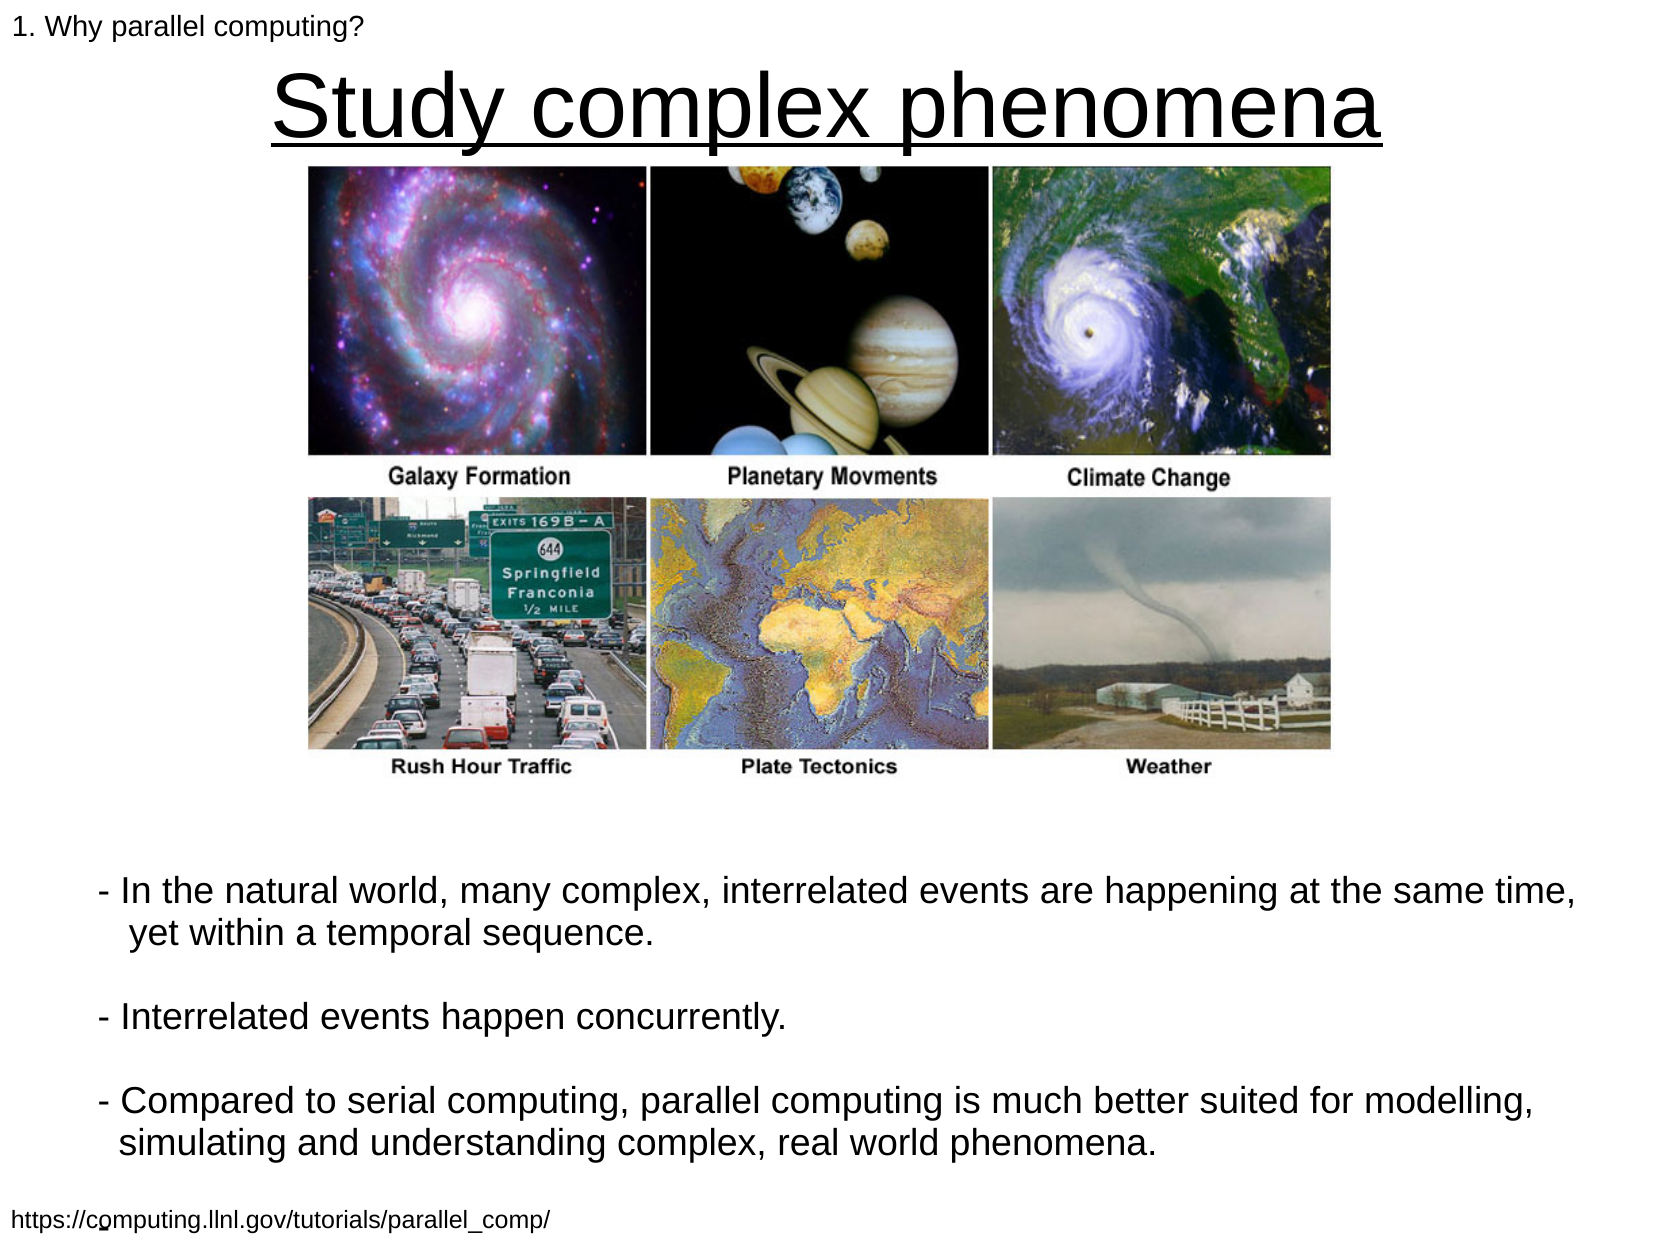

# Study complex phenomena
1. Why parallel computing?
- In the natural world, many complex, interrelated events are happening at the same time,
 yet within a temporal sequence.
- Interrelated events happen concurrently.
- Compared to serial computing, parallel computing is much better suited for modelling,
 simulating and understanding complex, real world phenomena.
-
https://computing.llnl.gov/tutorials/parallel_comp/